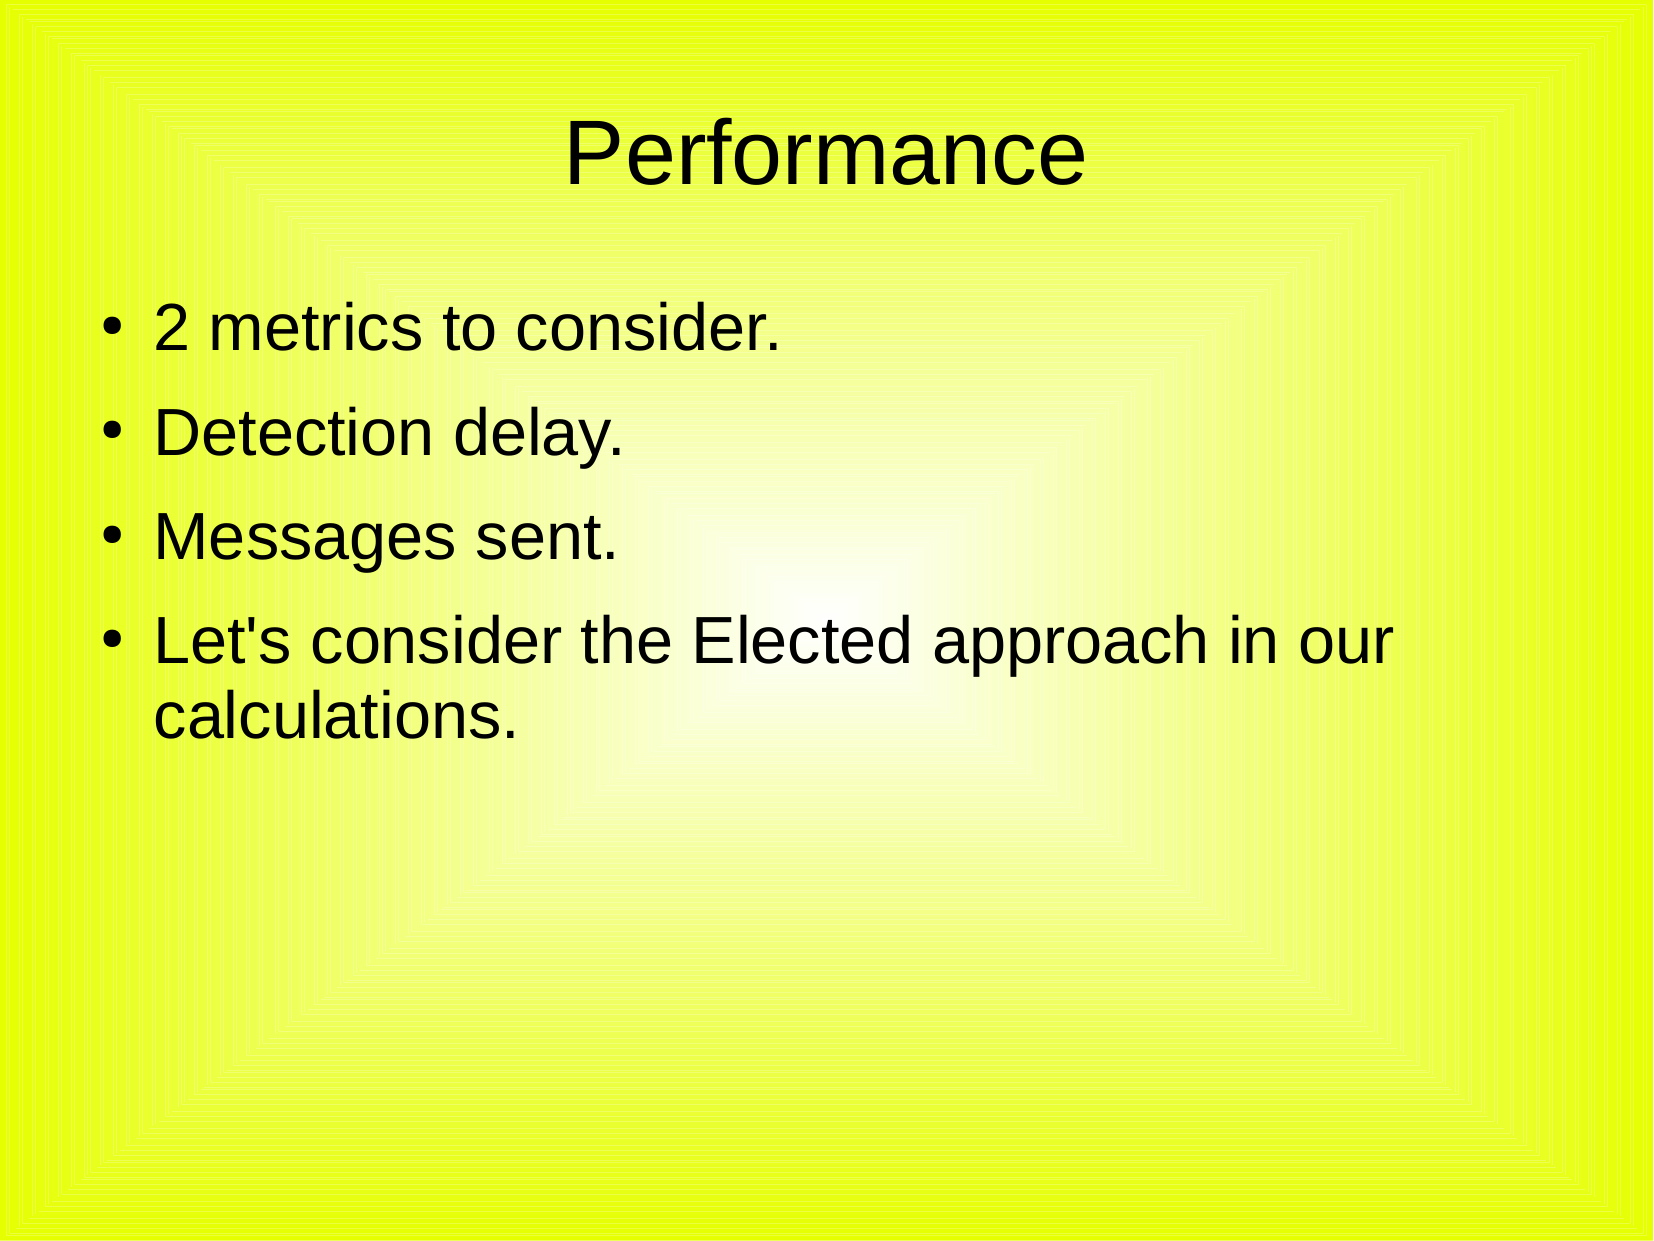

# Performance
2 metrics to consider.
Detection delay.
Messages sent.
Let's consider the Elected approach in our calculations.